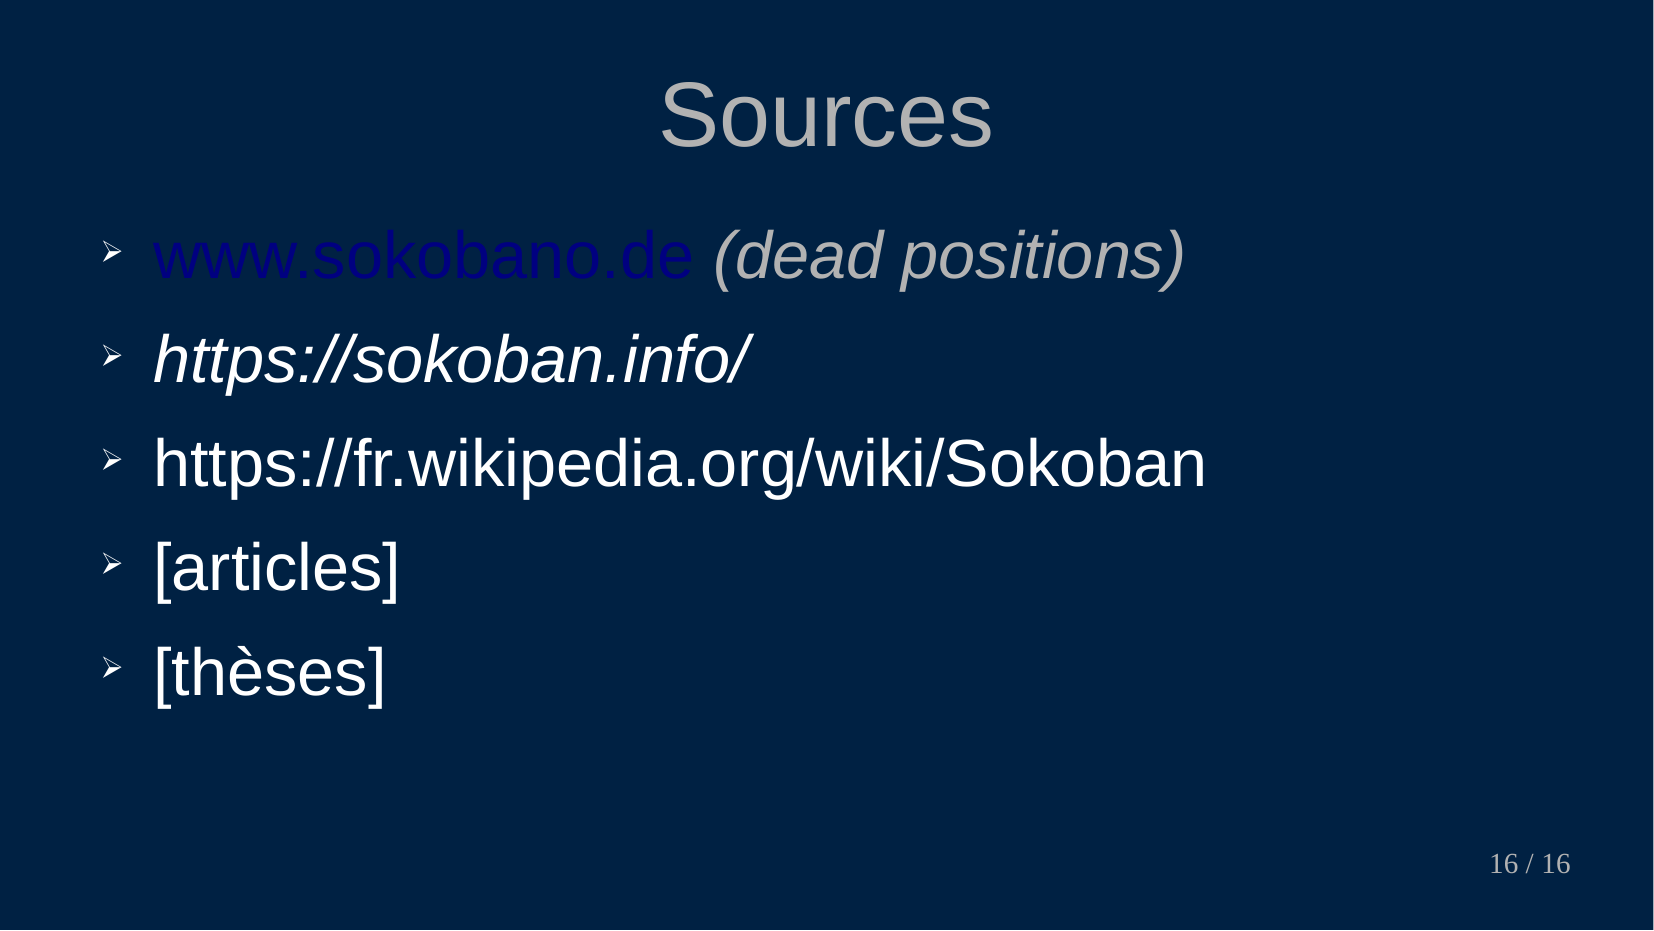

# Sources
www.sokobano.de (dead positions)
https://sokoban.info/
https://fr.wikipedia.org/wiki/Sokoban
[articles]
[thèses]
16